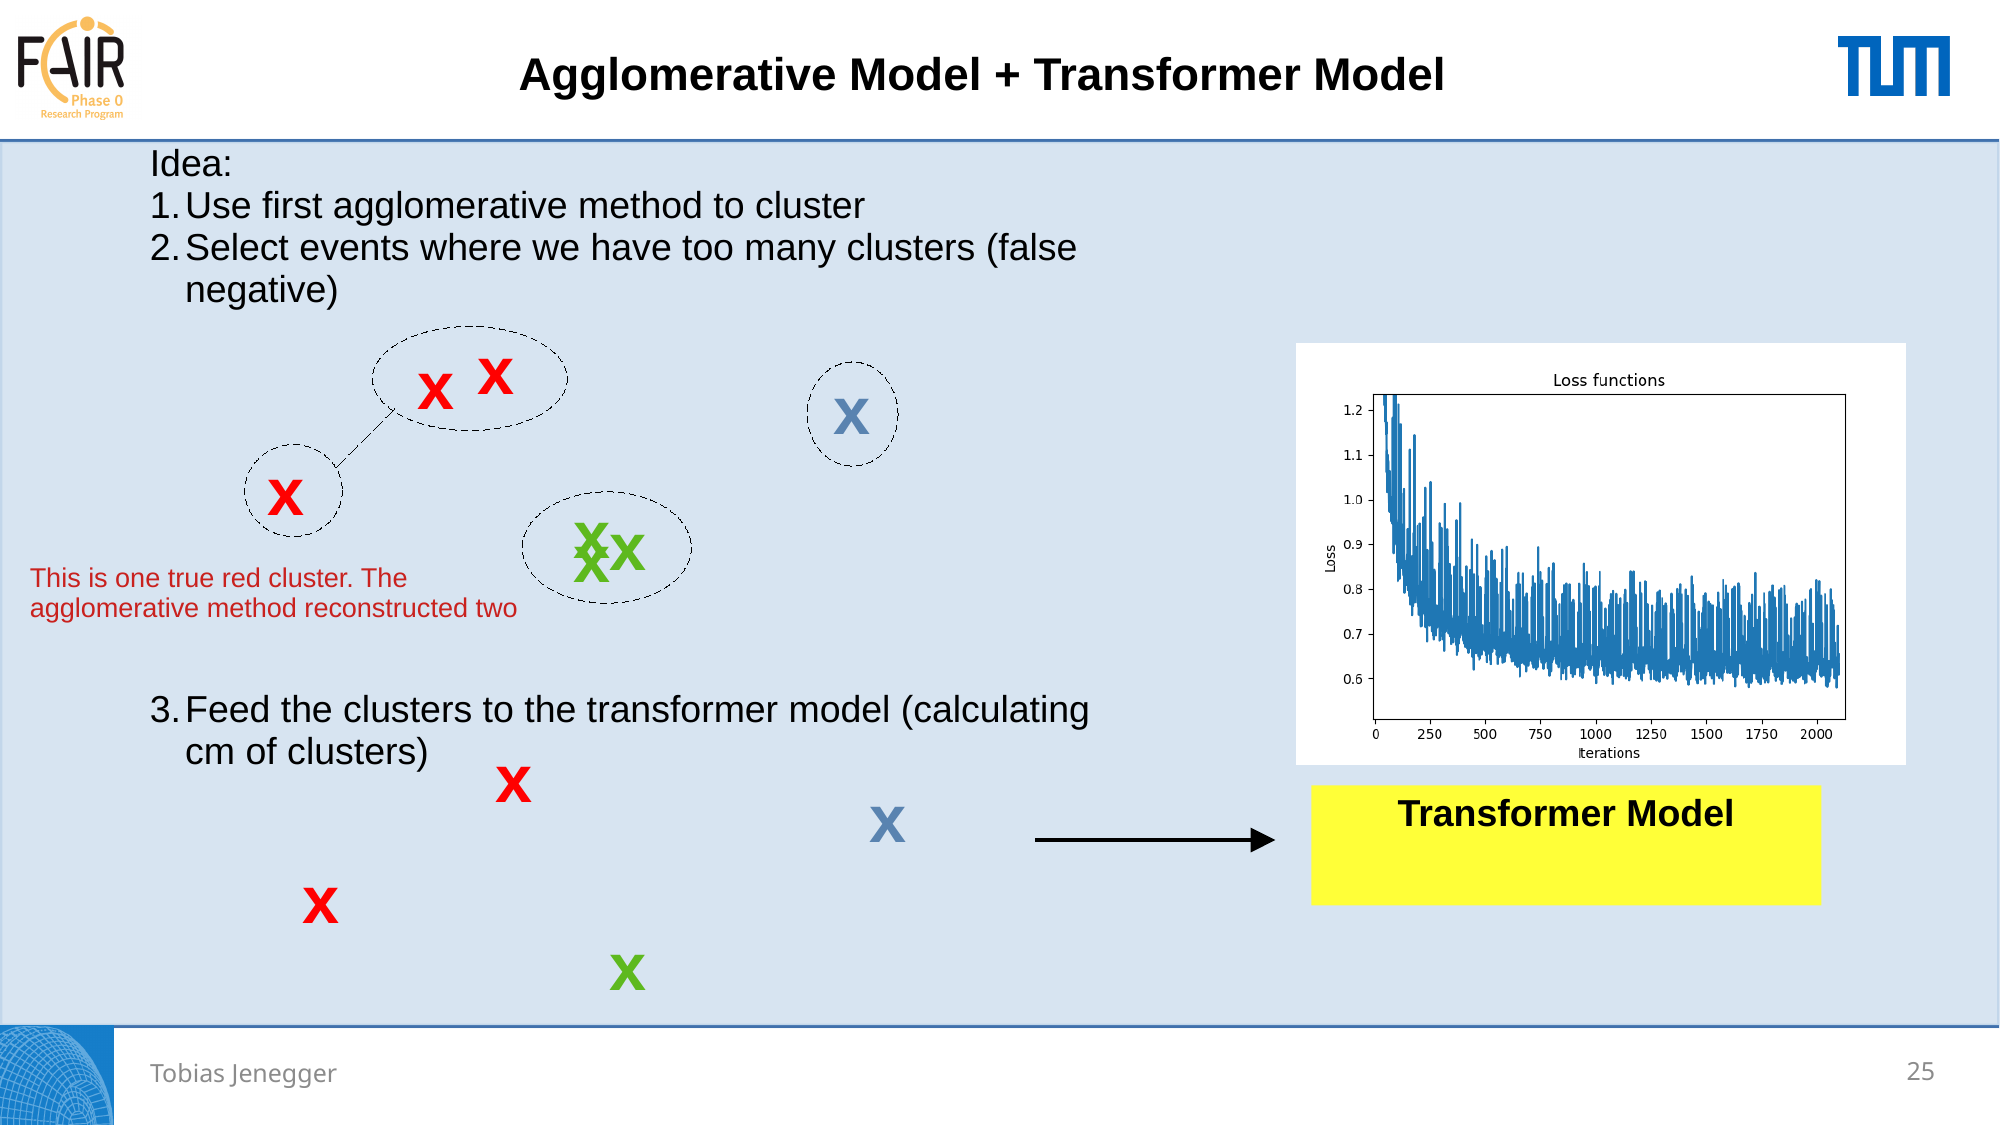

Agglomerative Model + Transformer Model
Idea:
Use first agglomerative method to cluster
Select events where we have too many clusters (false negative)
Feed the clusters to the transformer model (calculating cm of clusters)
x
x
x
x
x
x
x
This is one true red cluster. The agglomerative method reconstructed two
x
x
x
x
Transformer Model
25